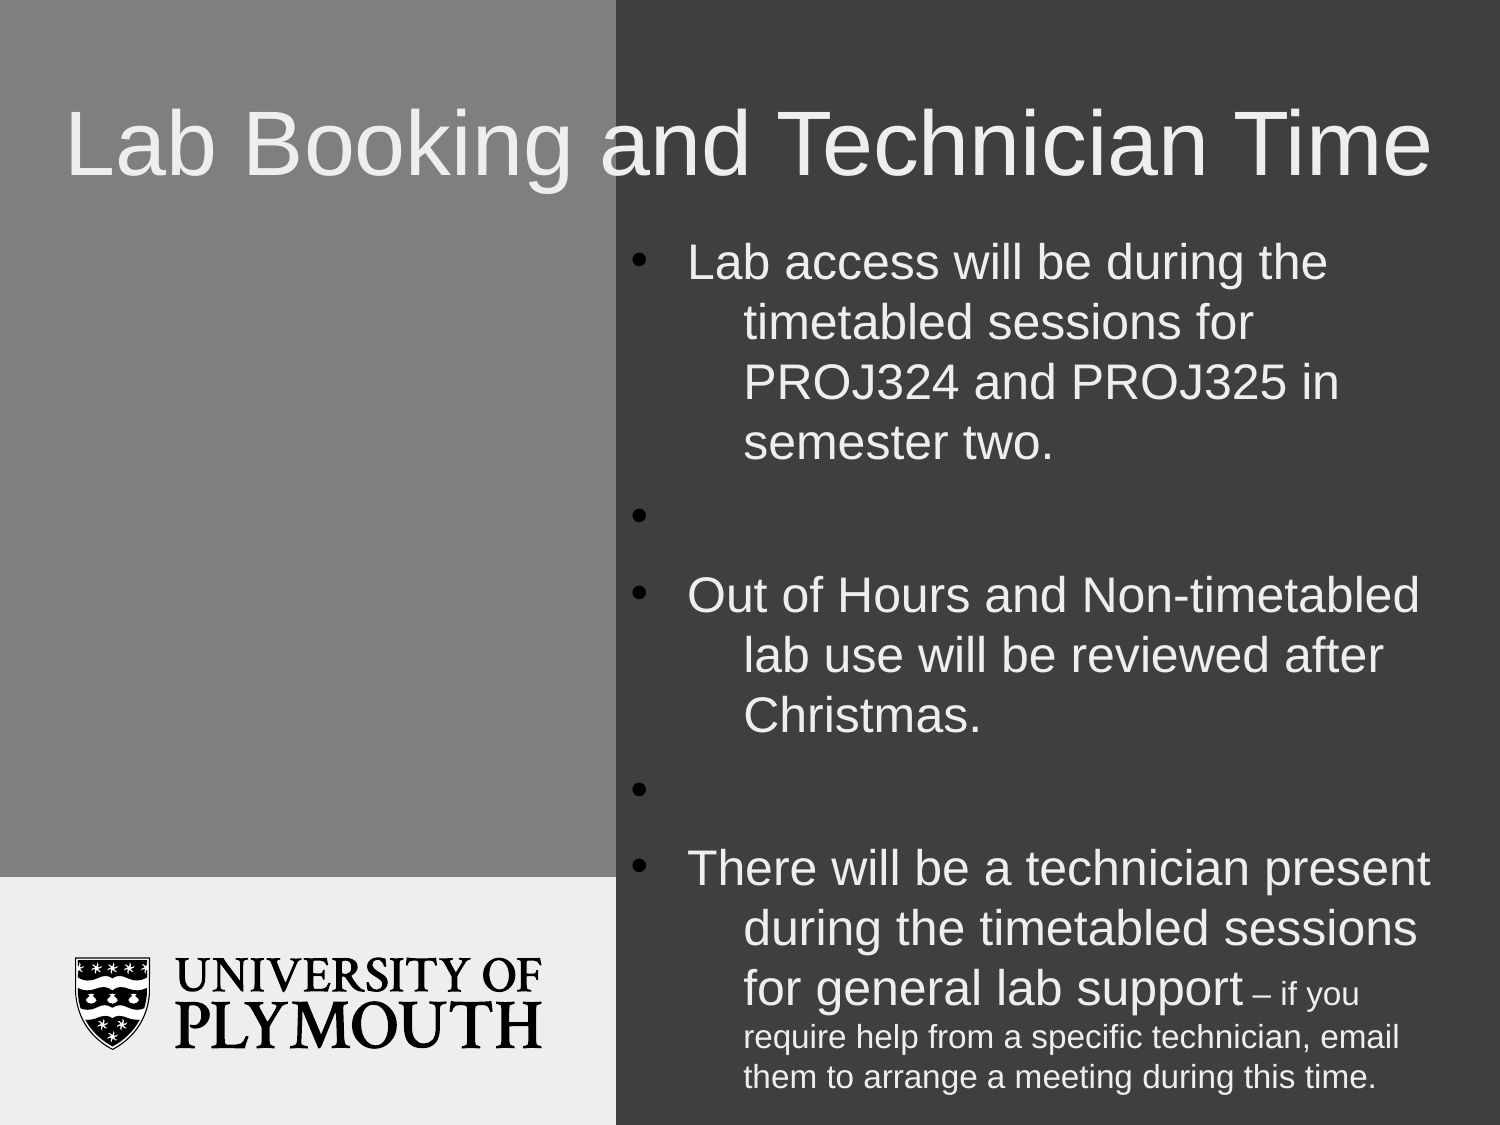

# Lab Booking and Technician Time
Lab access will be during the timetabled sessions for PROJ324 and PROJ325 in semester two.
Out of Hours and Non-timetabled lab use will be reviewed after Christmas.
There will be a technician present during the timetabled sessions for general lab support – if you require help from a specific technician, email them to arrange a meeting during this time.